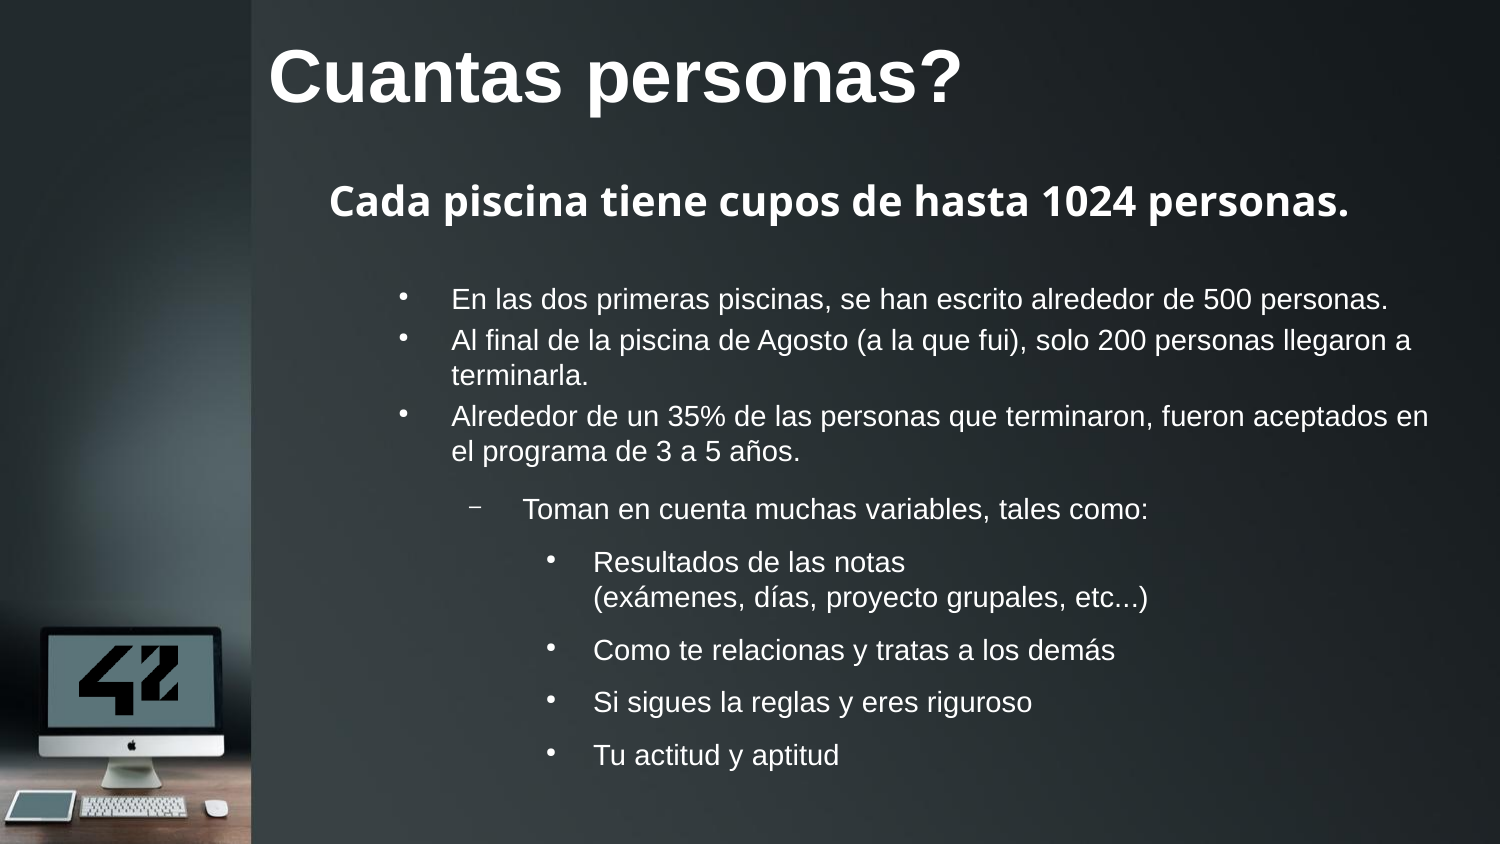

# Cuantas personas?
Cada piscina tiene cupos de hasta 1024 personas.
En las dos primeras piscinas, se han escrito alrededor de 500 personas.
Al final de la piscina de Agosto (a la que fui), solo 200 personas llegaron a
terminarla.
Alrededor de un 35% de las personas que terminaron, fueron aceptados en el programa de 3 a 5 años.
Toman en cuenta muchas variables, tales como:
Resultados de las notas
(exámenes, días, proyecto grupales, etc...)
Como te relacionas y tratas a los demás
Si sigues la reglas y eres riguroso
Tu actitud y aptitud